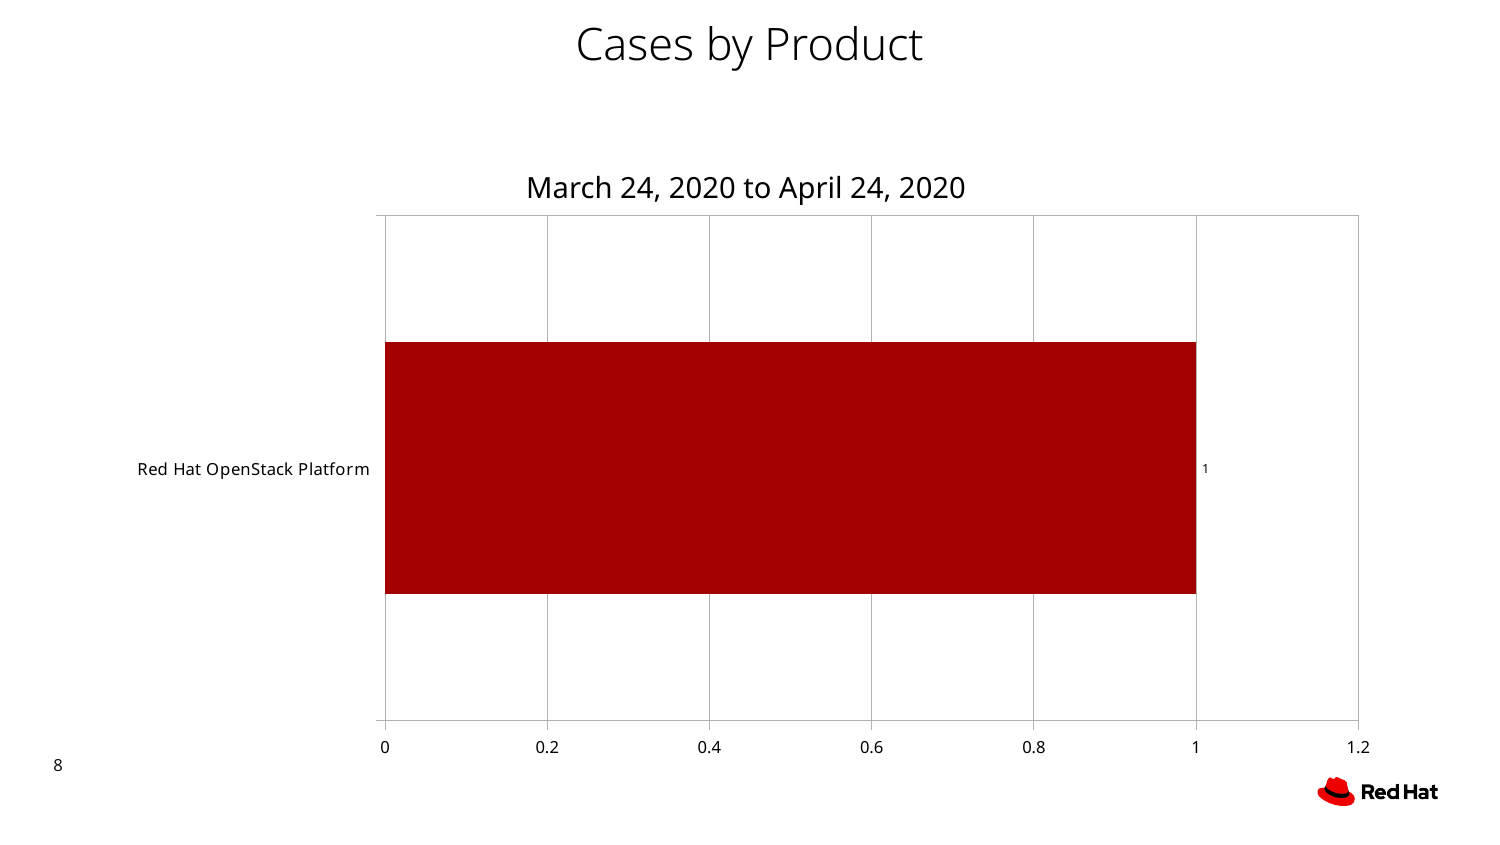

# Cases by Product
March 24, 2020 to April 24, 2020
### Chart
| Category | Case Count |
|---|---|
| Red Hat OpenStack Platform | 1.0 |8